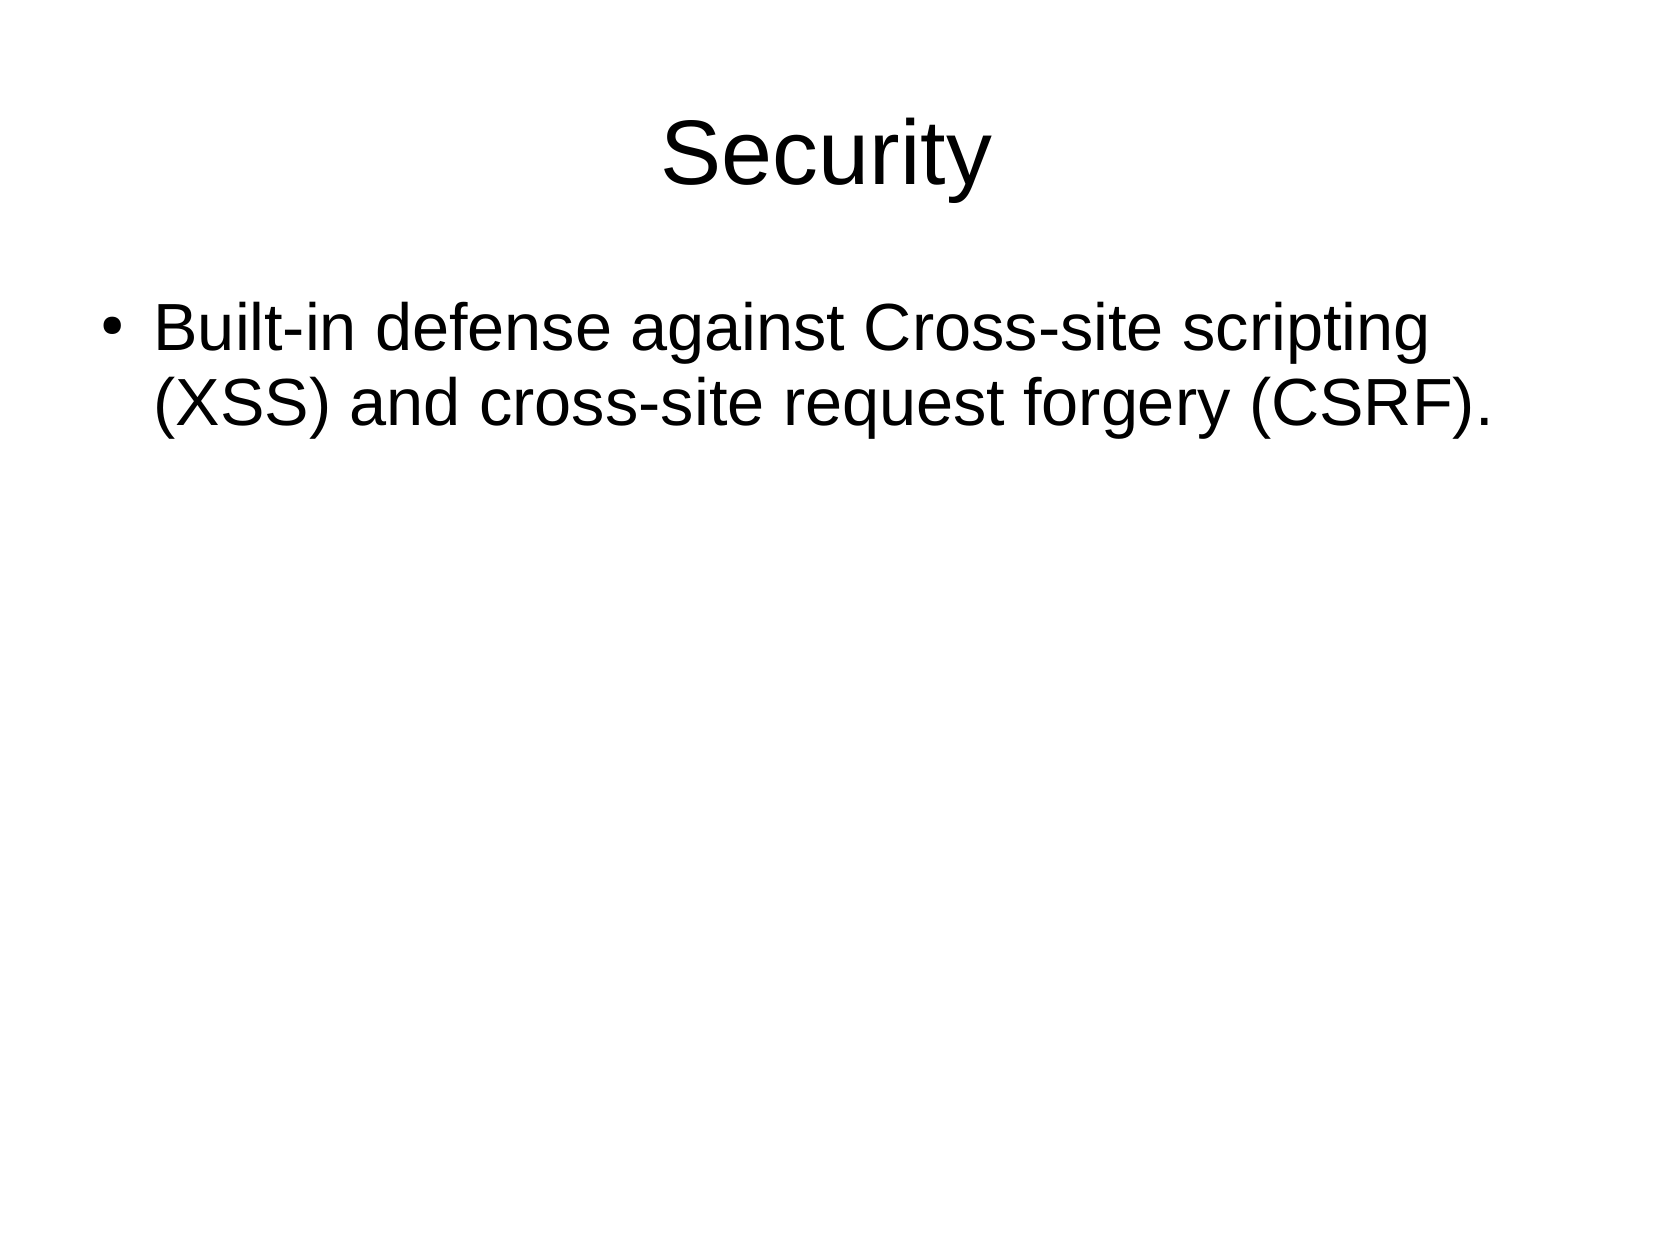

# Security
Built-in defense against Cross-site scripting (XSS) and cross-site request forgery (CSRF).